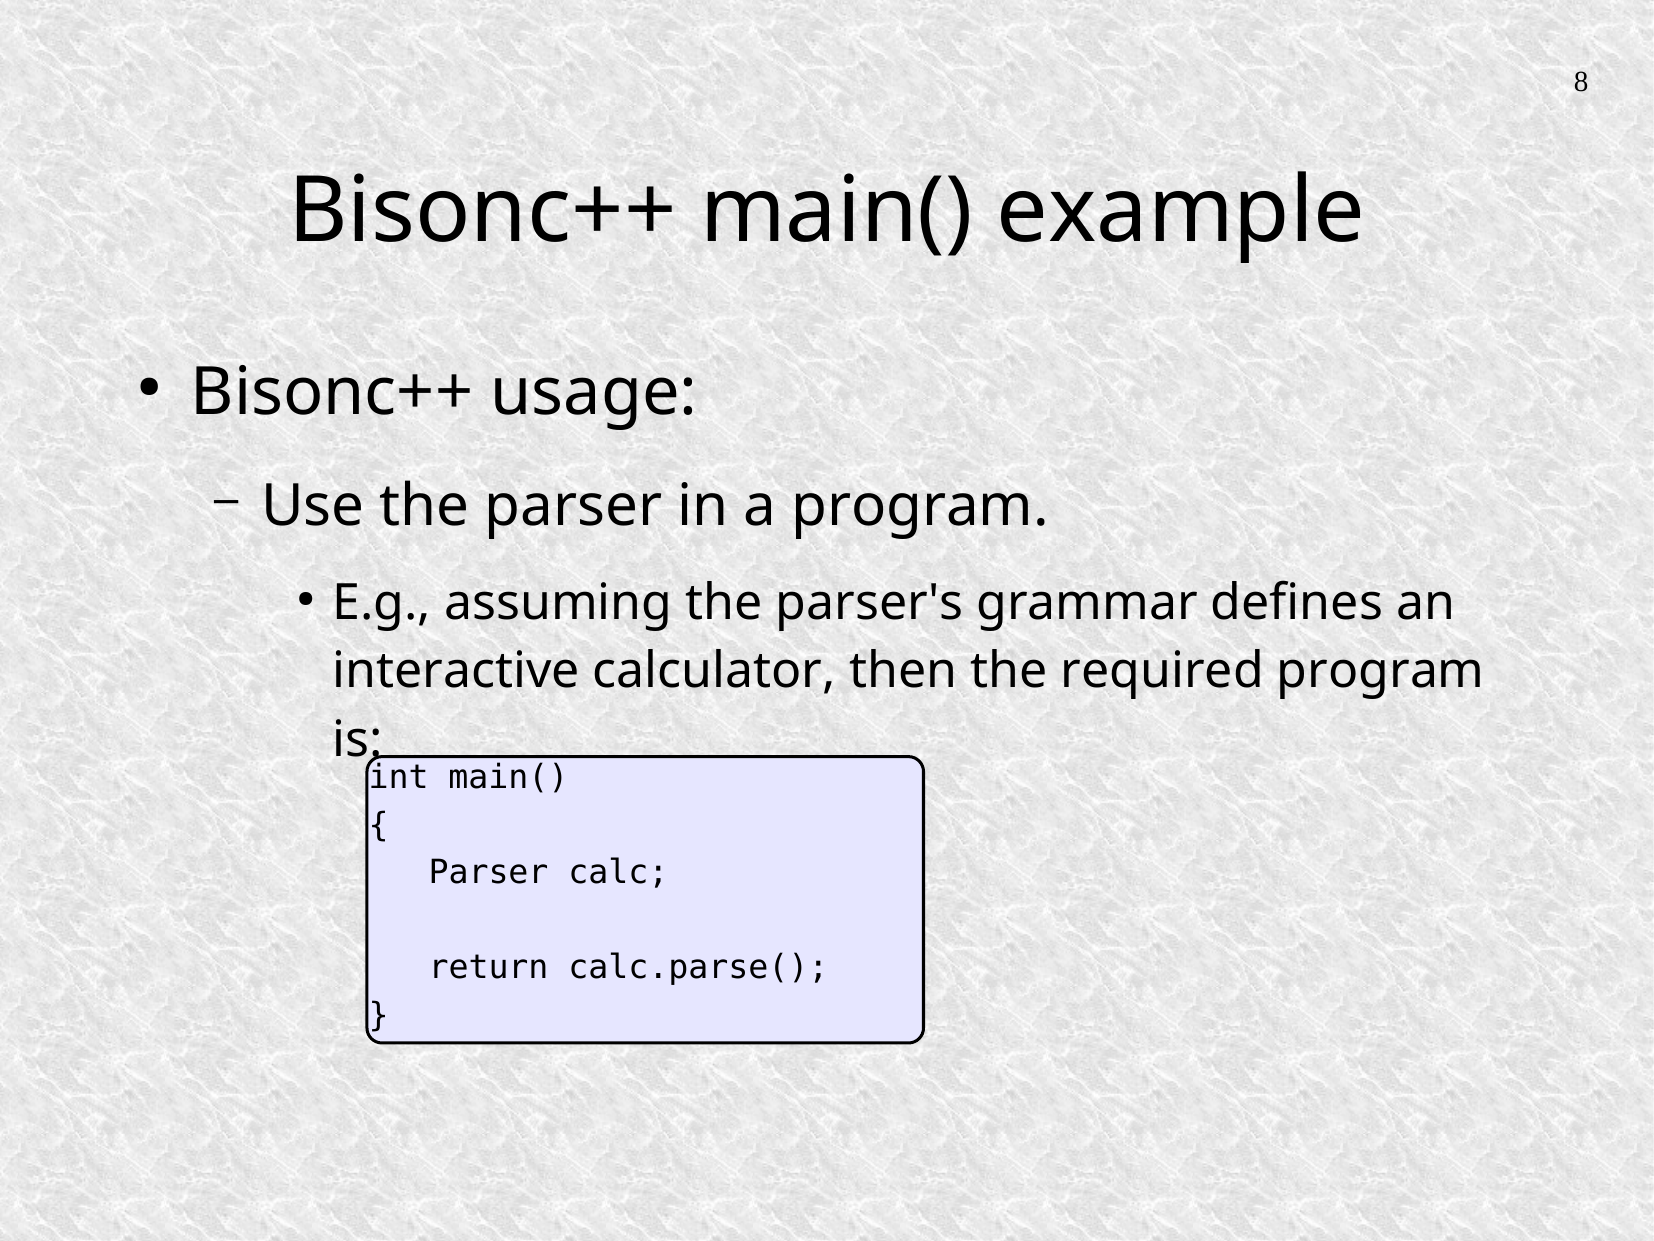

8
# Bisonc++ main() example
Bisonc++ usage:
Use the parser in a program.
E.g., assuming the parser's grammar defines an interactive calculator, then the required program is:
int main()
{
 Parser calc;
 return calc.parse();
}